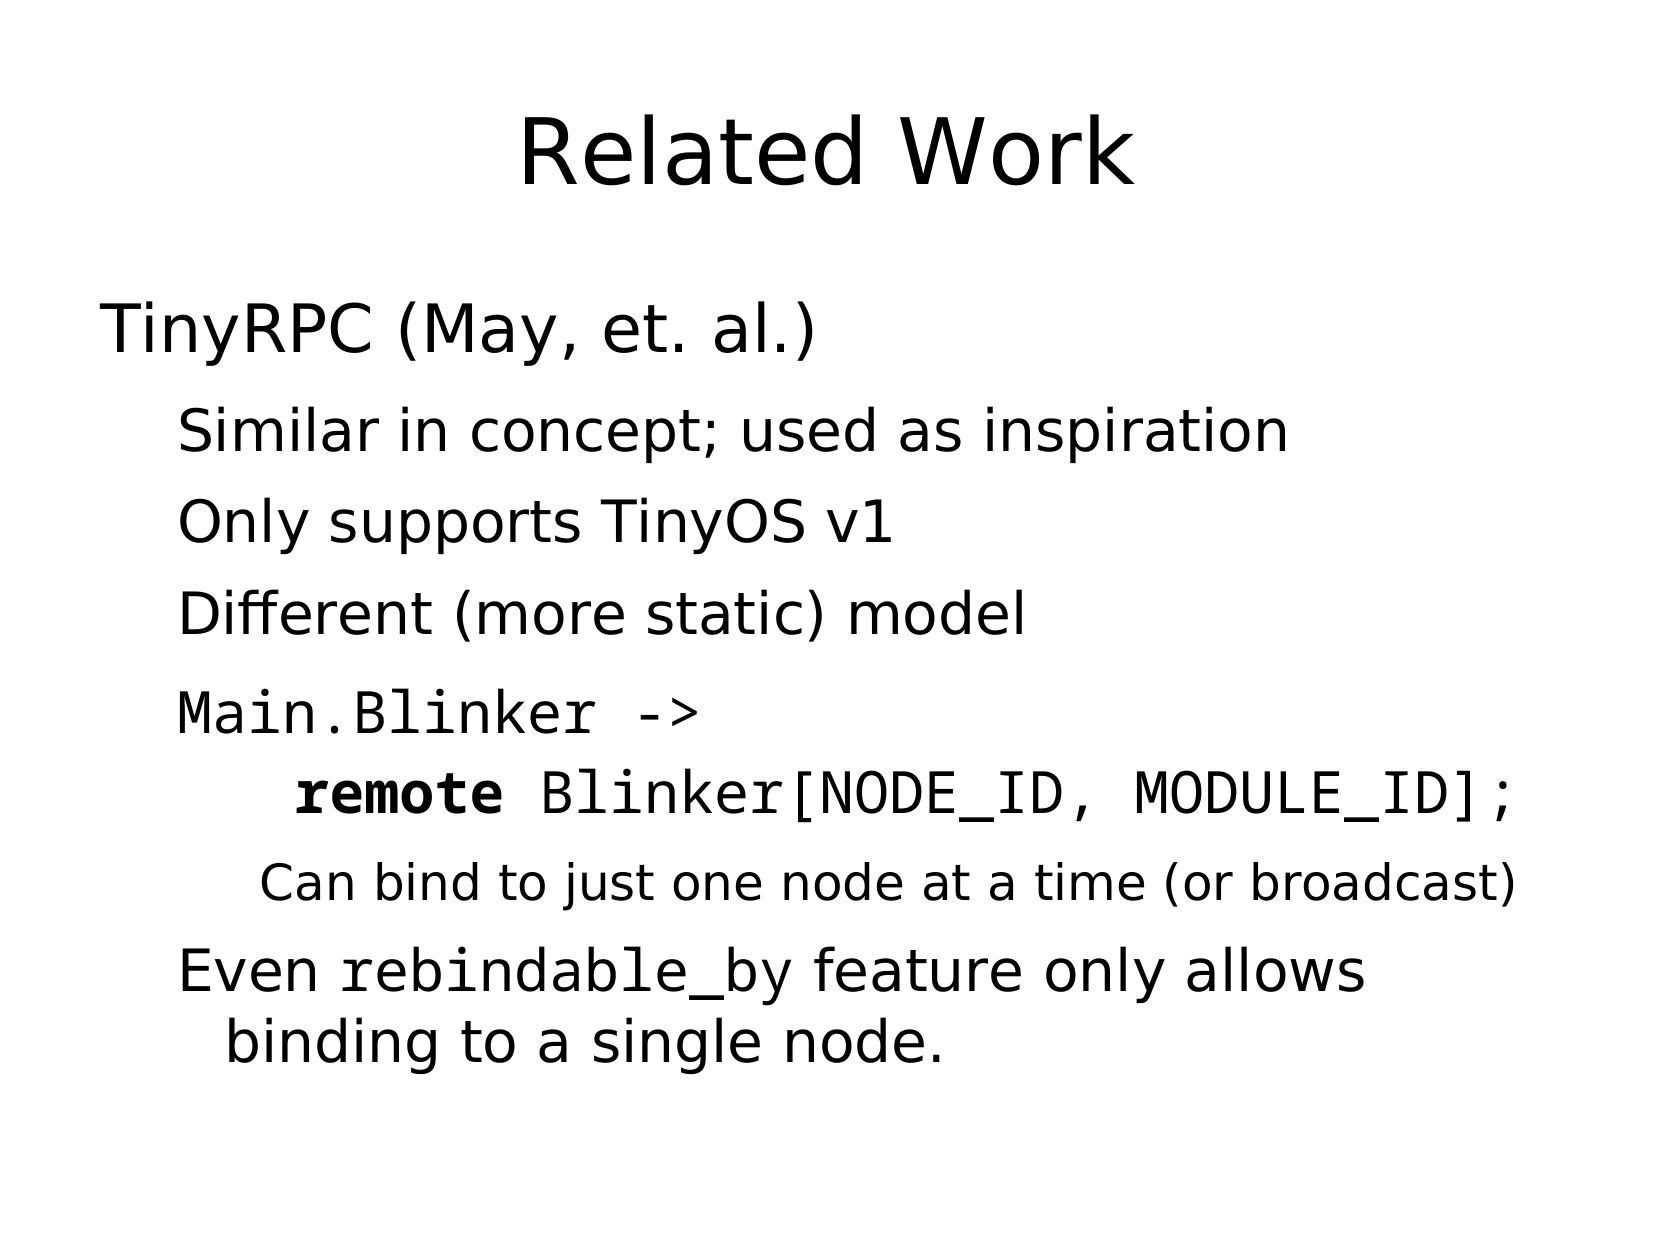

# Related Work
TinyRPC (May, et. al.)
Similar in concept; used as inspiration
Only supports TinyOS v1
Different (more static) model
Main.Blinker ->
 remote Blinker[NODE_ID, MODULE_ID];
Can bind to just one node at a time (or broadcast)
Even rebindable_by feature only allows binding to a single node.